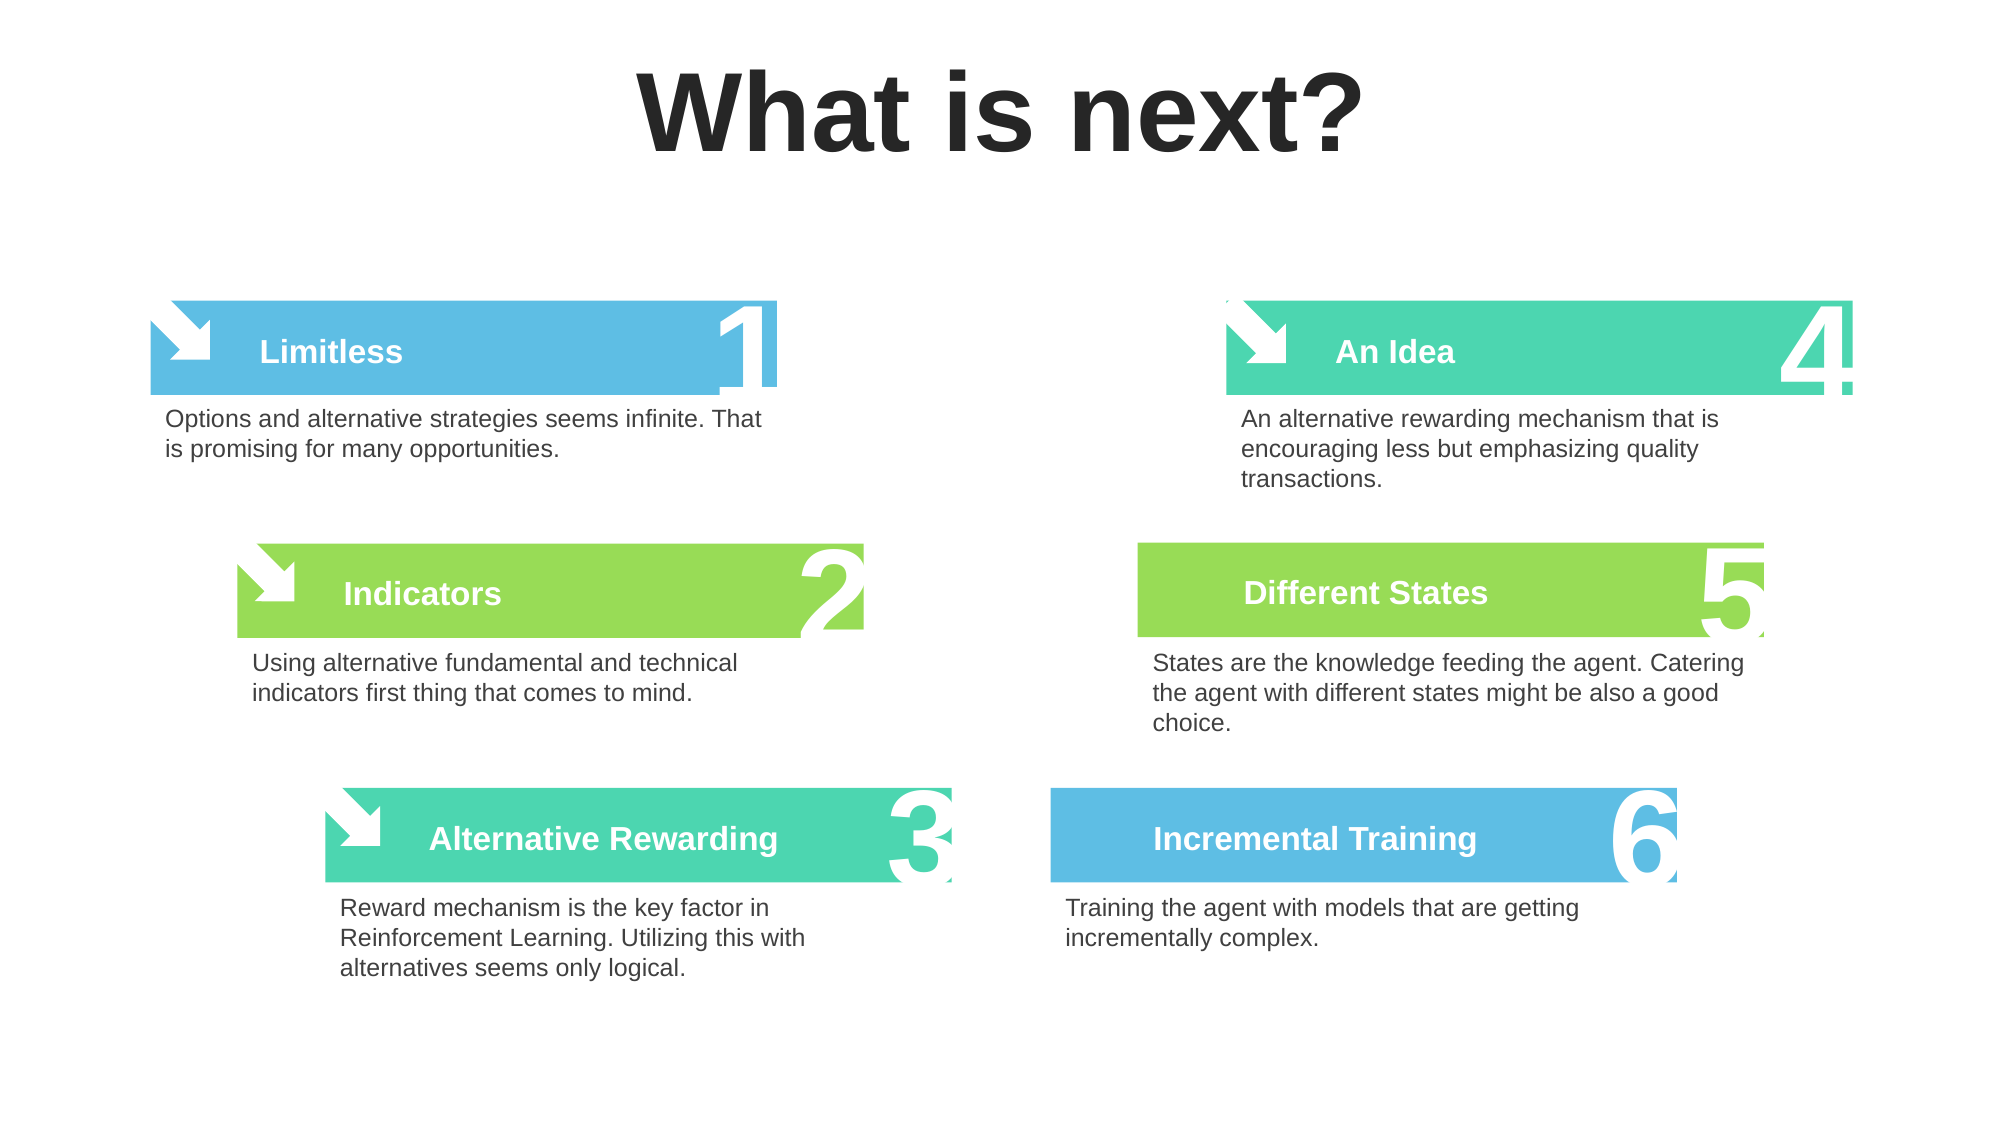

# What is next?
1
4
Limitless
An Idea
Options and alternative strategies seems infinite. That is promising for many opportunities.
An alternative rewarding mechanism that is encouraging less but emphasizing quality transactions.
5
2
Different States
Indicators
States are the knowledge feeding the agent. Catering the agent with different states might be also a good choice.
Using alternative fundamental and technical indicators first thing that comes to mind.
3
6
Alternative Rewarding
Incremental Training
Reward mechanism is the key factor in Reinforcement Learning. Utilizing this with alternatives seems only logical.
Training the agent with models that are getting incrementally complex.